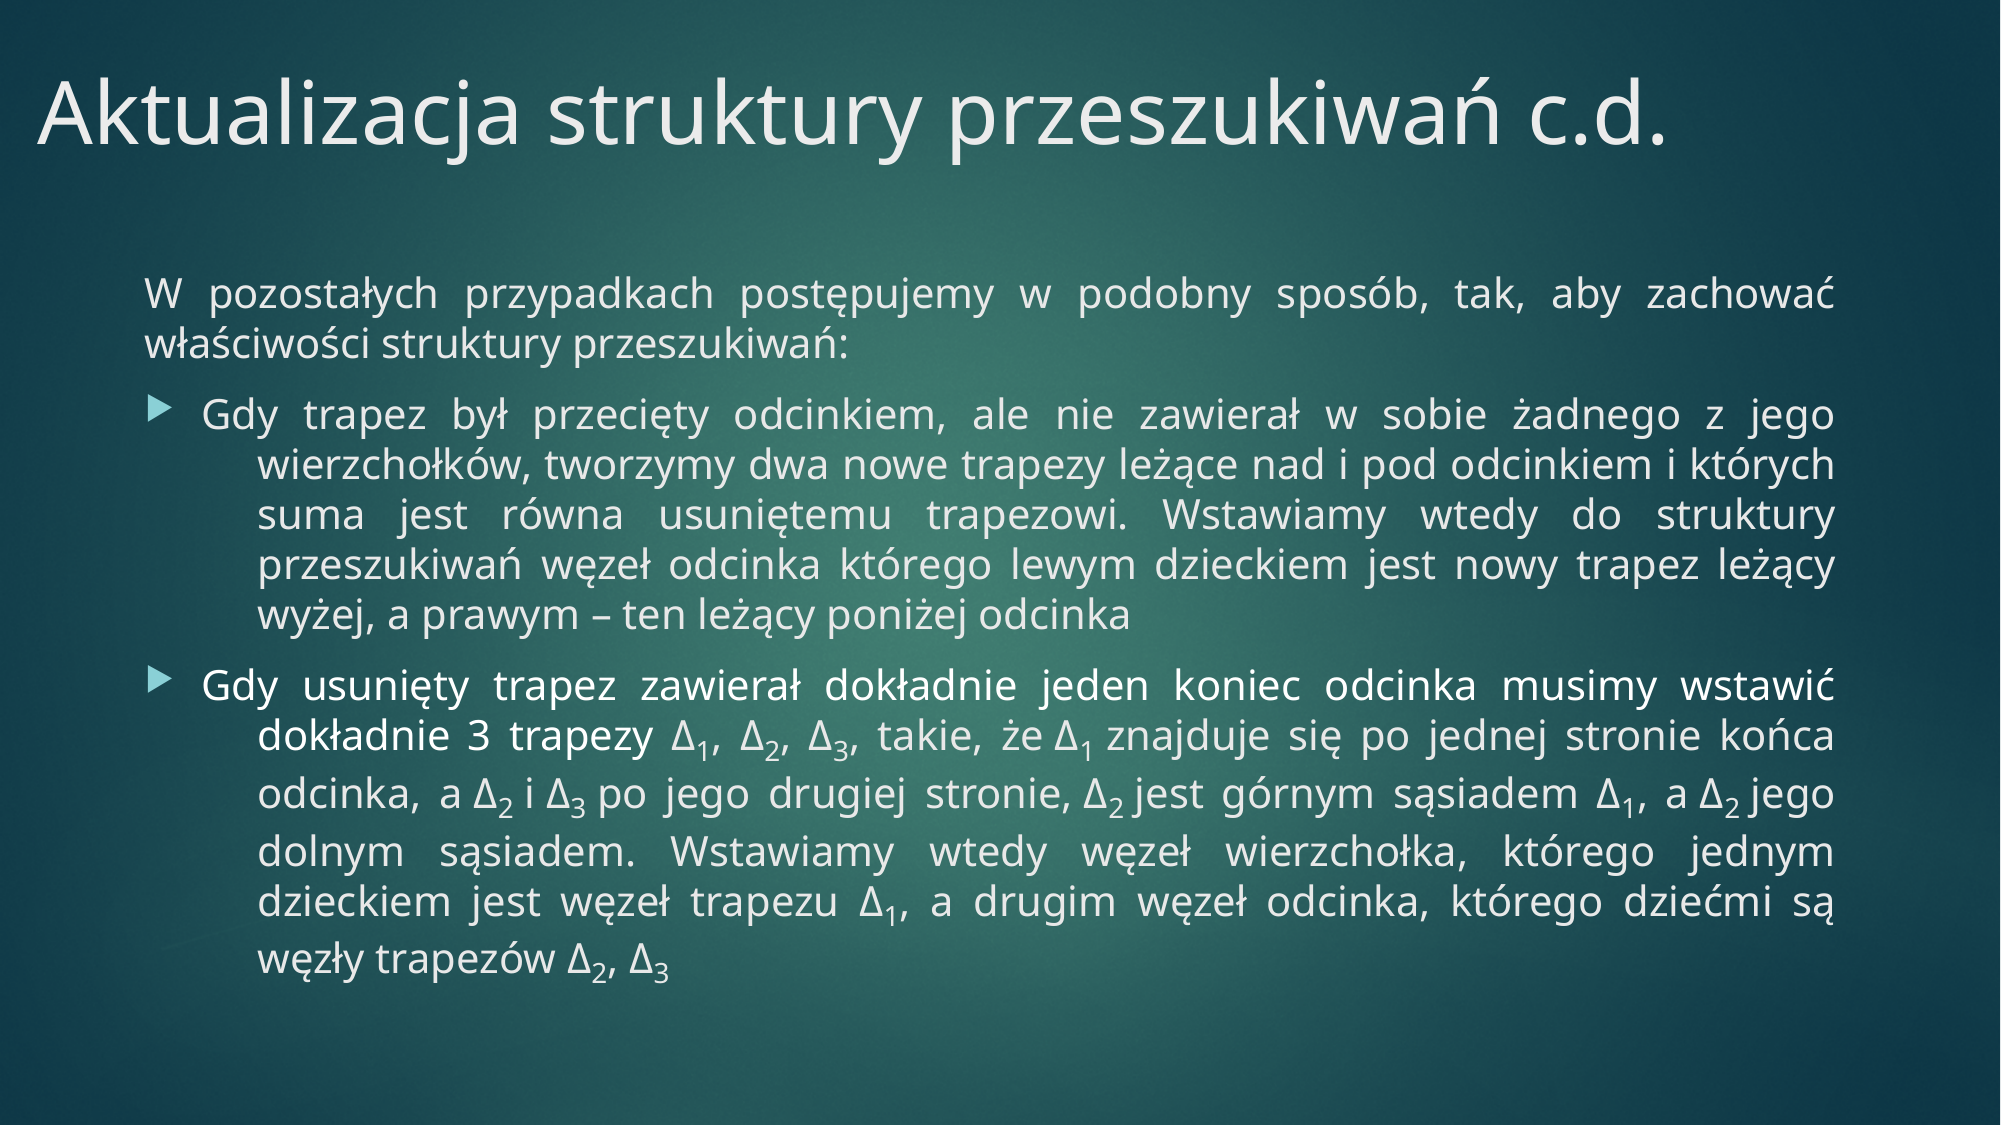

# Aktualizacja struktury przeszukiwań c.d.
W pozostałych przypadkach postępujemy w podobny sposób, tak, aby zachować właściwości struktury przeszukiwań:
Gdy trapez był przecięty odcinkiem, ale nie zawierał w sobie żadnego z jego wierzchołków, tworzymy dwa nowe trapezy leżące nad i pod odcinkiem i których suma jest równa usuniętemu trapezowi. Wstawiamy wtedy do struktury przeszukiwań węzeł odcinka którego lewym dzieckiem jest nowy trapez leżący wyżej, a prawym – ten leżący poniżej odcinka
Gdy usunięty trapez zawierał dokładnie jeden koniec odcinka musimy wstawić dokładnie 3 trapezy Δ1, Δ2, Δ3, takie, że Δ1 znajduje się po jednej stronie końca odcinka, a Δ2 i Δ3 po jego drugiej stronie, Δ2 jest górnym sąsiadem Δ1, a Δ2 jego dolnym sąsiadem. Wstawiamy wtedy węzeł wierzchołka, którego jednym dzieckiem jest węzeł trapezu Δ1, a drugim węzeł odcinka, którego dziećmi są węzły trapezów Δ2, Δ3